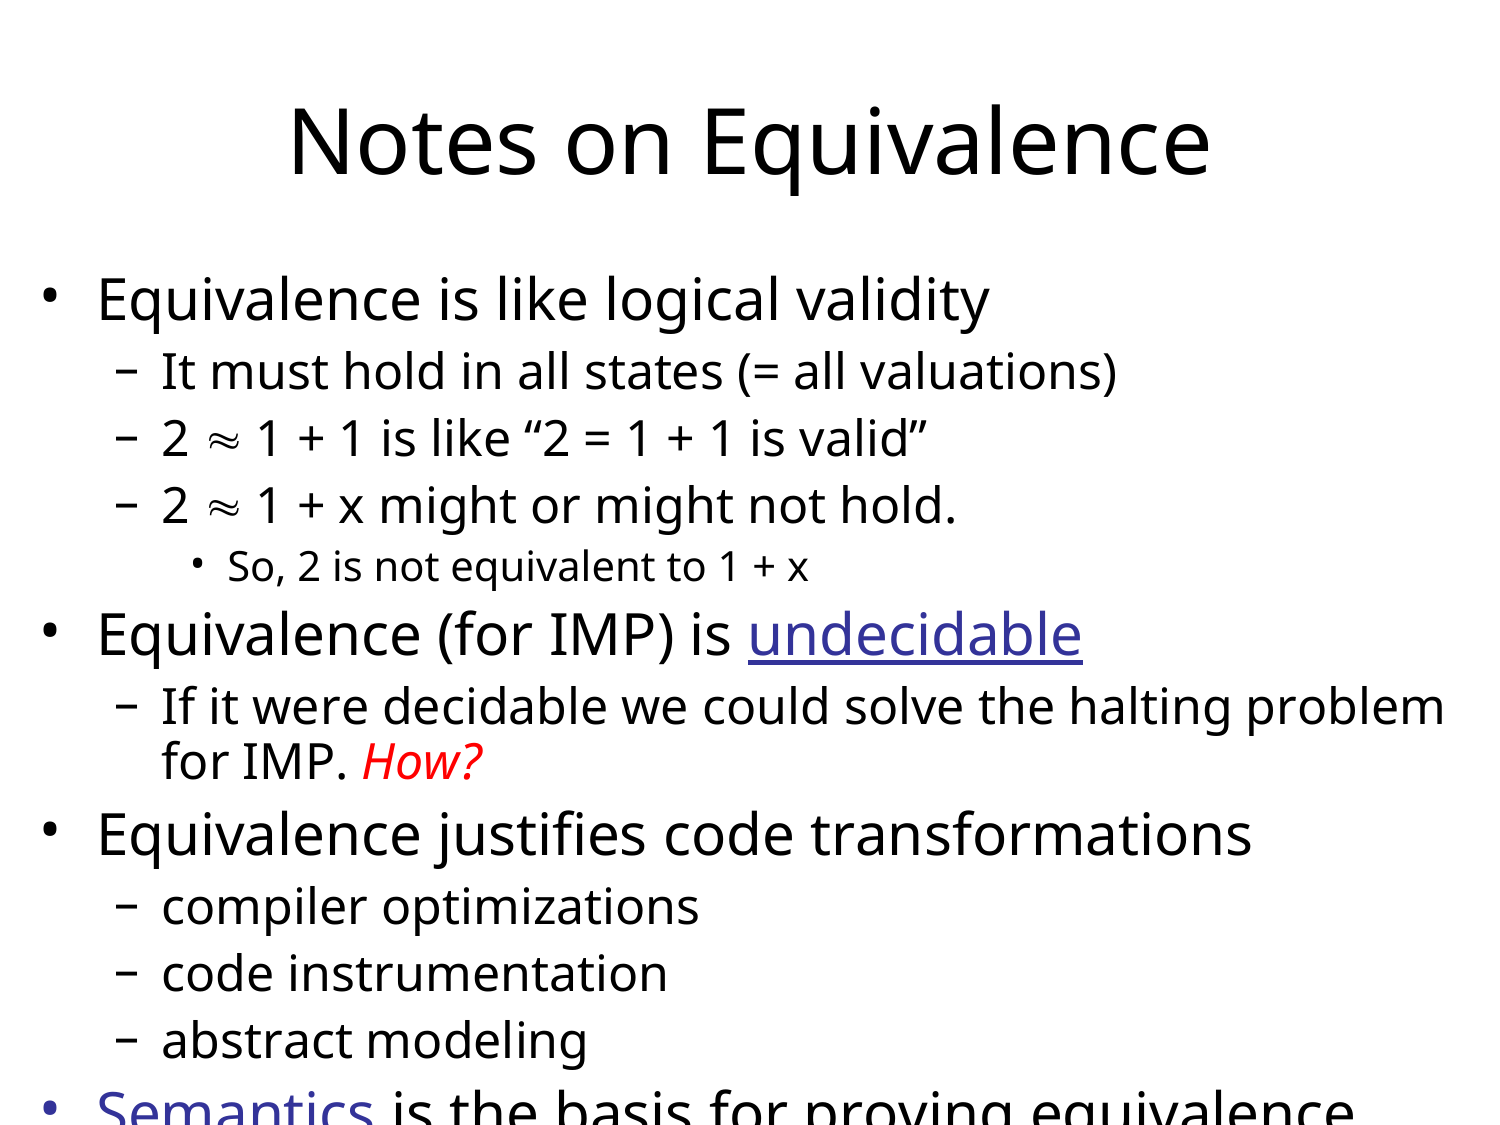

# Notes on Equivalence
Equivalence is like logical validity
It must hold in all states (= all valuations)
2  1 + 1 is like “2 = 1 + 1 is valid”
2  1 + x might or might not hold.
So, 2 is not equivalent to 1 + x
Equivalence (for IMP) is undecidable
If it were decidable we could solve the halting problem for IMP. How?
Equivalence justifies code transformations
compiler optimizations
code instrumentation
abstract modeling
Semantics is the basis for proving equivalence